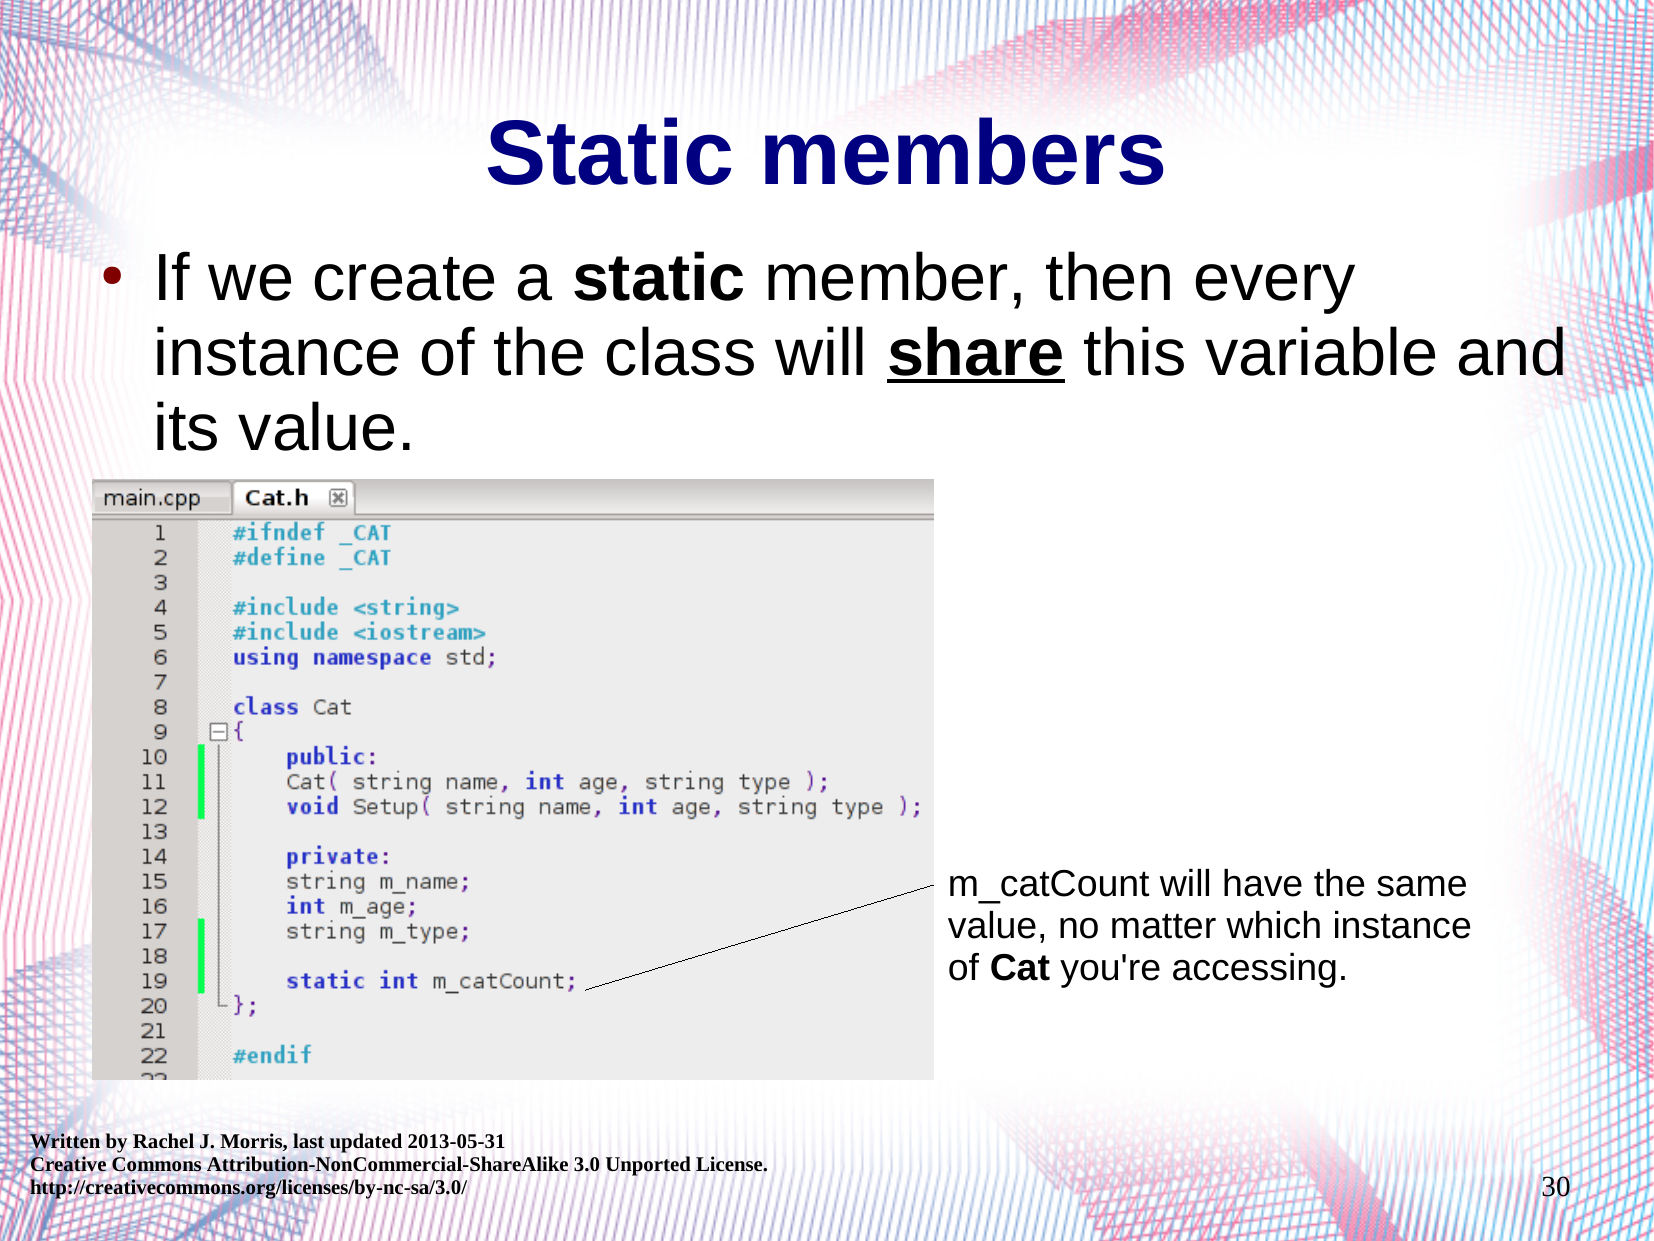

# Static members
If we create a static member, then every instance of the class will share this variable and its value.
m_catCount will have the same value, no matter which instance of Cat you're accessing.
30